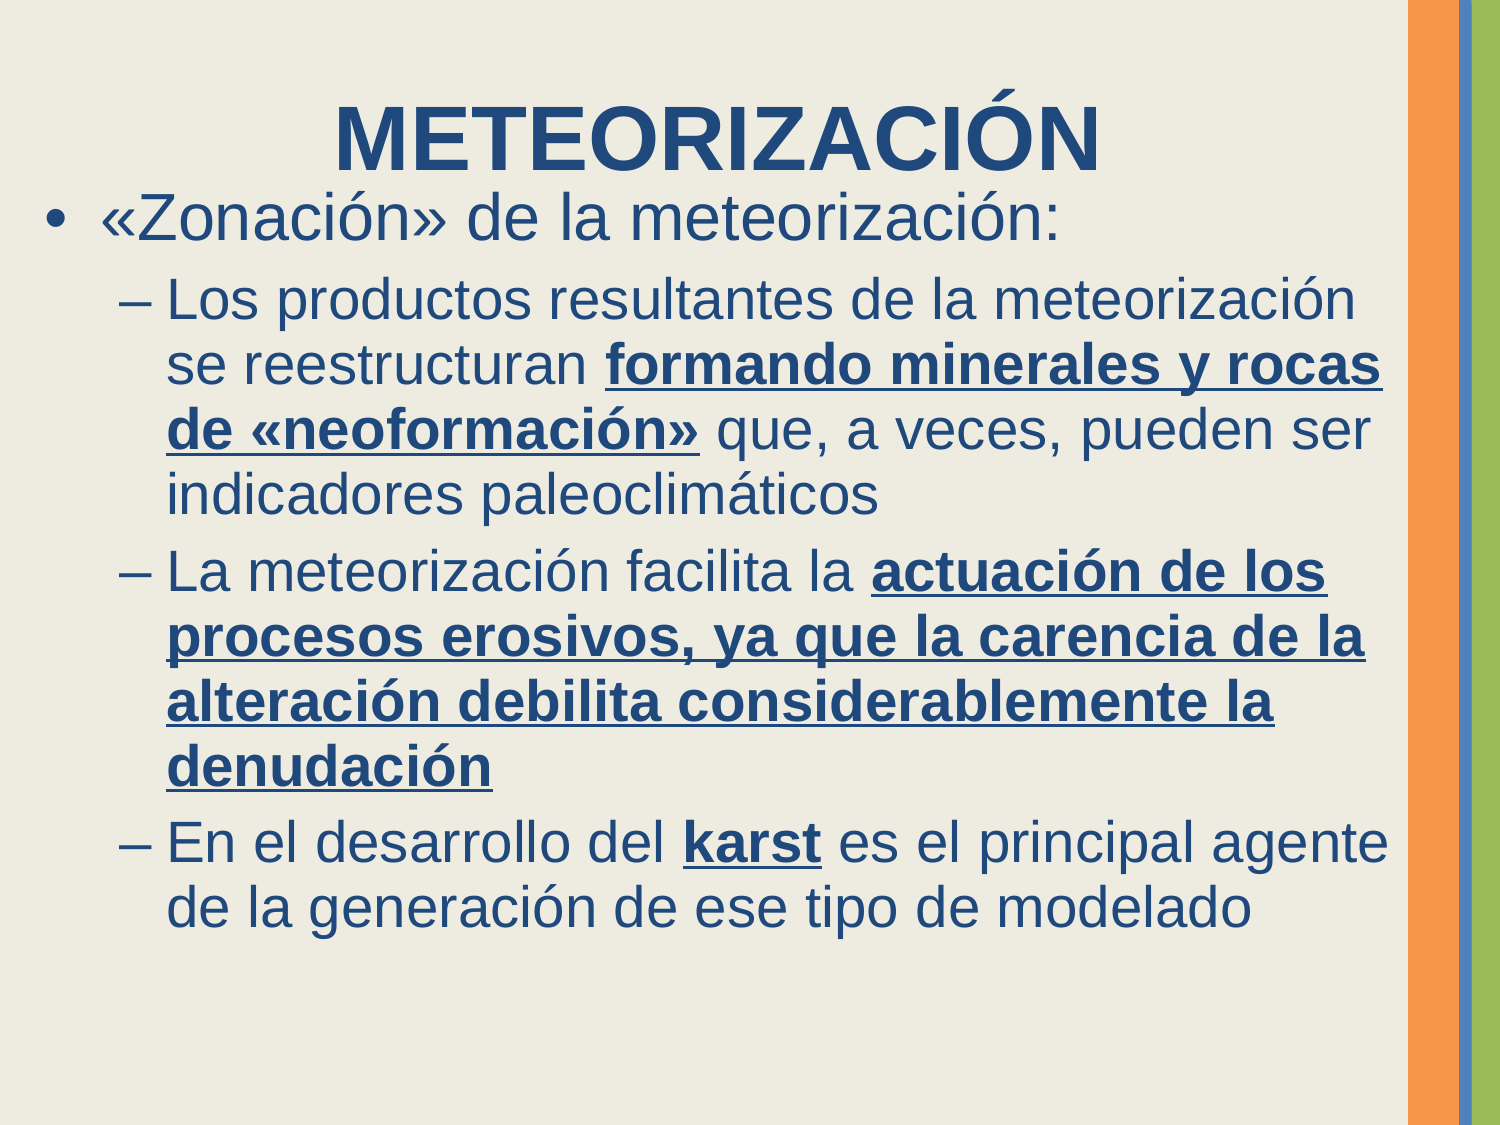

# meteorización
«Zonación» de la meteorización:
Los productos resultantes de la meteorización se reestructuran formando minerales y rocas de «neoformación» que, a veces, pueden ser indicadores paleoclimáticos
La meteorización facilita la actuación de los procesos erosivos, ya que la carencia de la alteración debilita considerablemente la denudación
En el desarrollo del karst es el principal agente de la generación de ese tipo de modelado